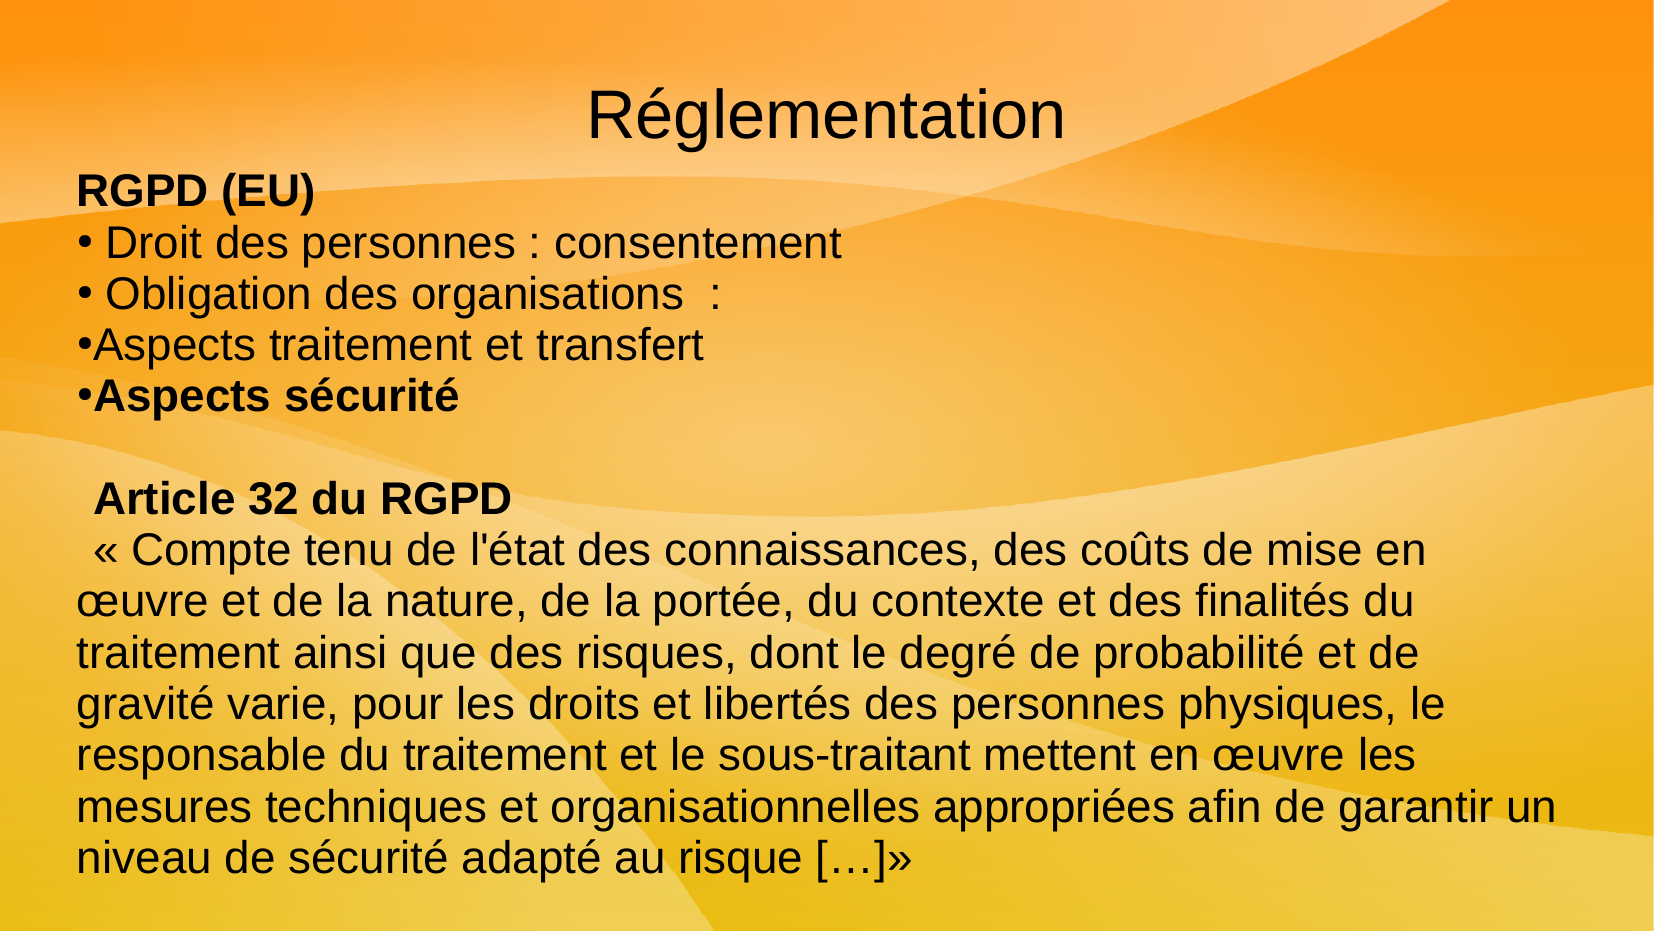

# Réglementation
RGPD (EU)
 Droit des personnes : consentement
 Obligation des organisations :
Aspects traitement et transfert
Aspects sécurité
Article 32 du RGPD
« Compte tenu de l'état des connaissances, des coûts de mise en œuvre et de la nature, de la portée, du contexte et des finalités du traitement ainsi que des risques, dont le degré de probabilité et de gravité varie, pour les droits et libertés des personnes physiques, le responsable du traitement et le sous-traitant mettent en œuvre les mesures techniques et organisationnelles appropriées afin de garantir un niveau de sécurité adapté au risque […]»